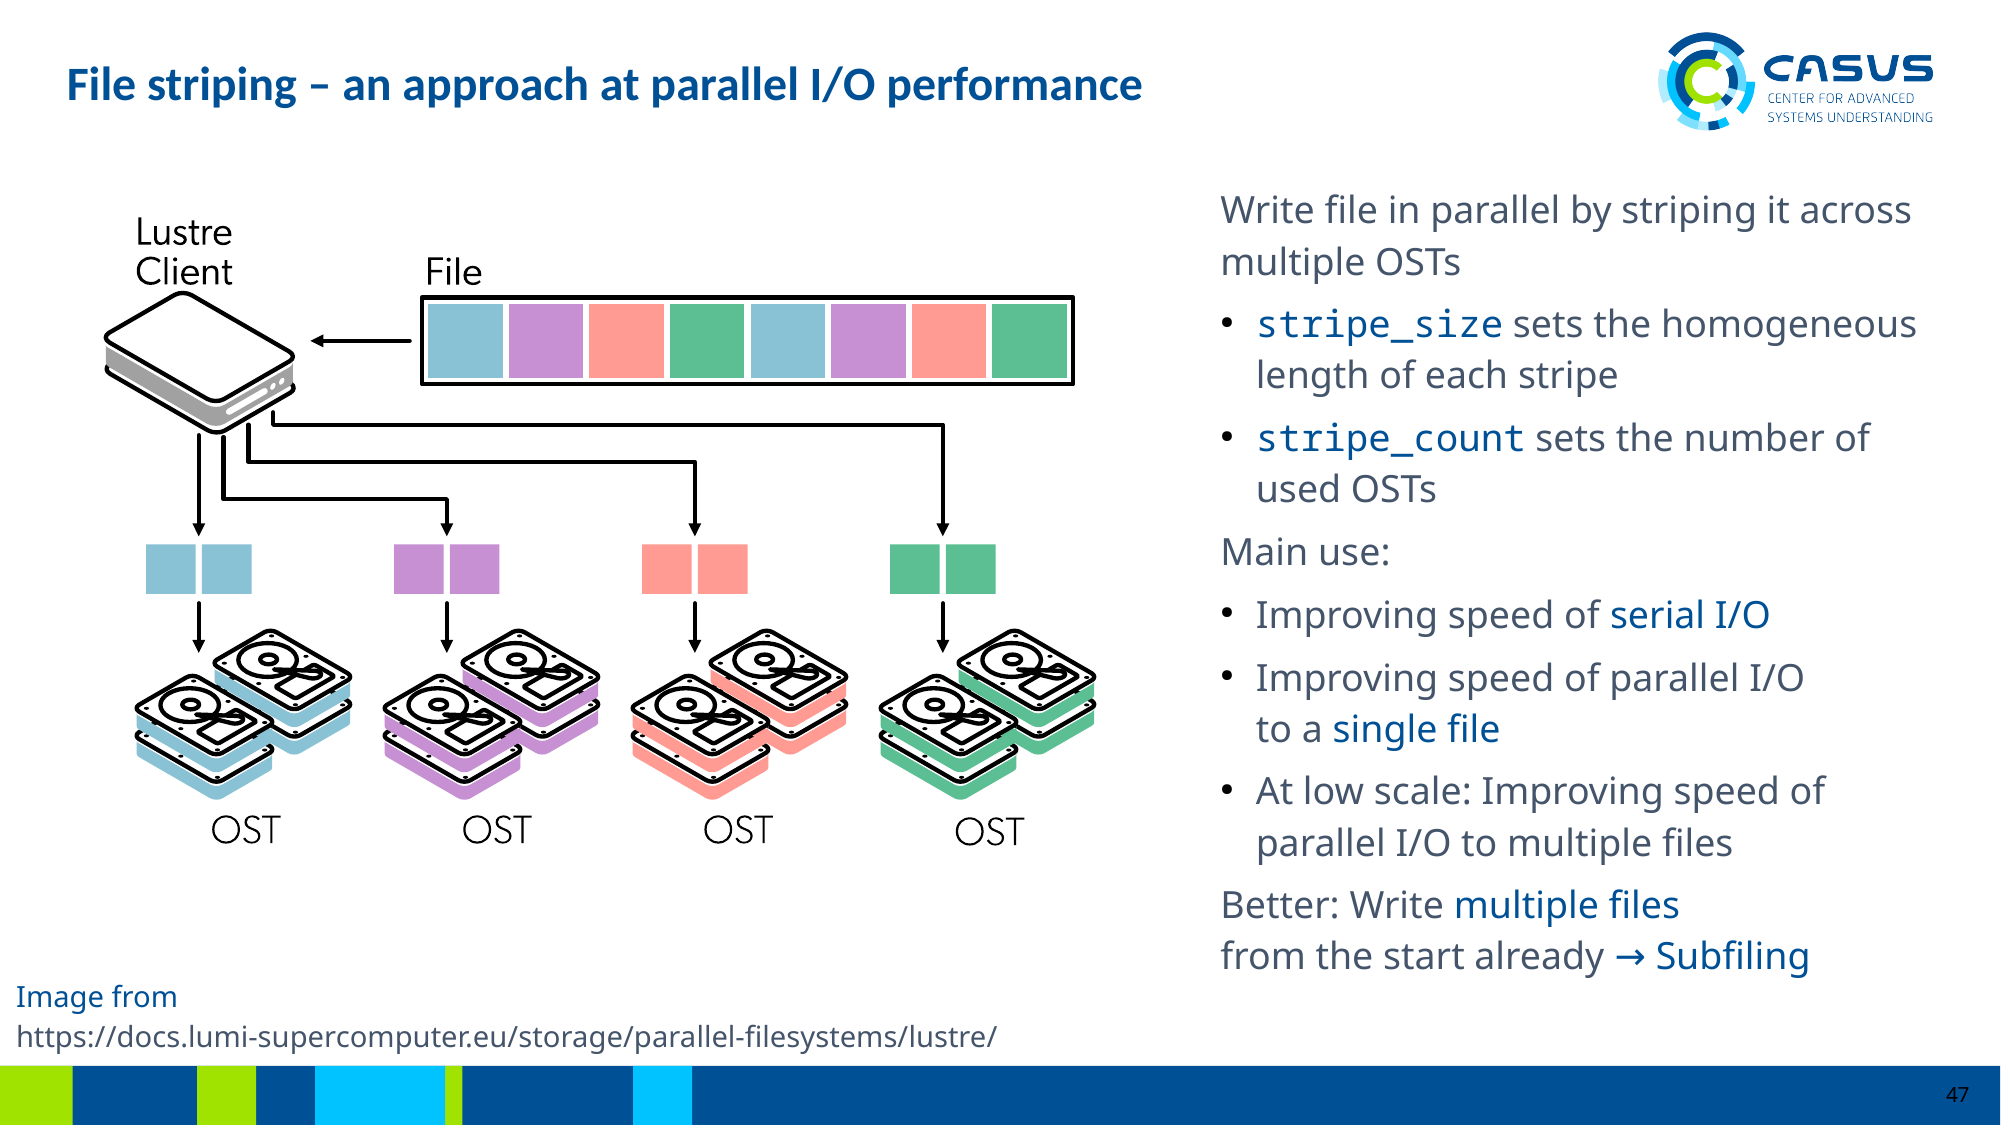

# File striping – an approach at parallel I/O performance
Write file in parallel by striping it across multiple OSTs
stripe_size sets the homogeneous length of each stripe
stripe_count sets the number of used OSTs
Main use:
Improving speed of serial I/O
Improving speed of parallel I/O
to a single file
At low scale: Improving speed of parallel I/O to multiple files
Better: Write multiple files
from the start already → Subfiling
Image from
https://docs.lumi-supercomputer.eu/storage/parallel-filesystems/lustre/
47